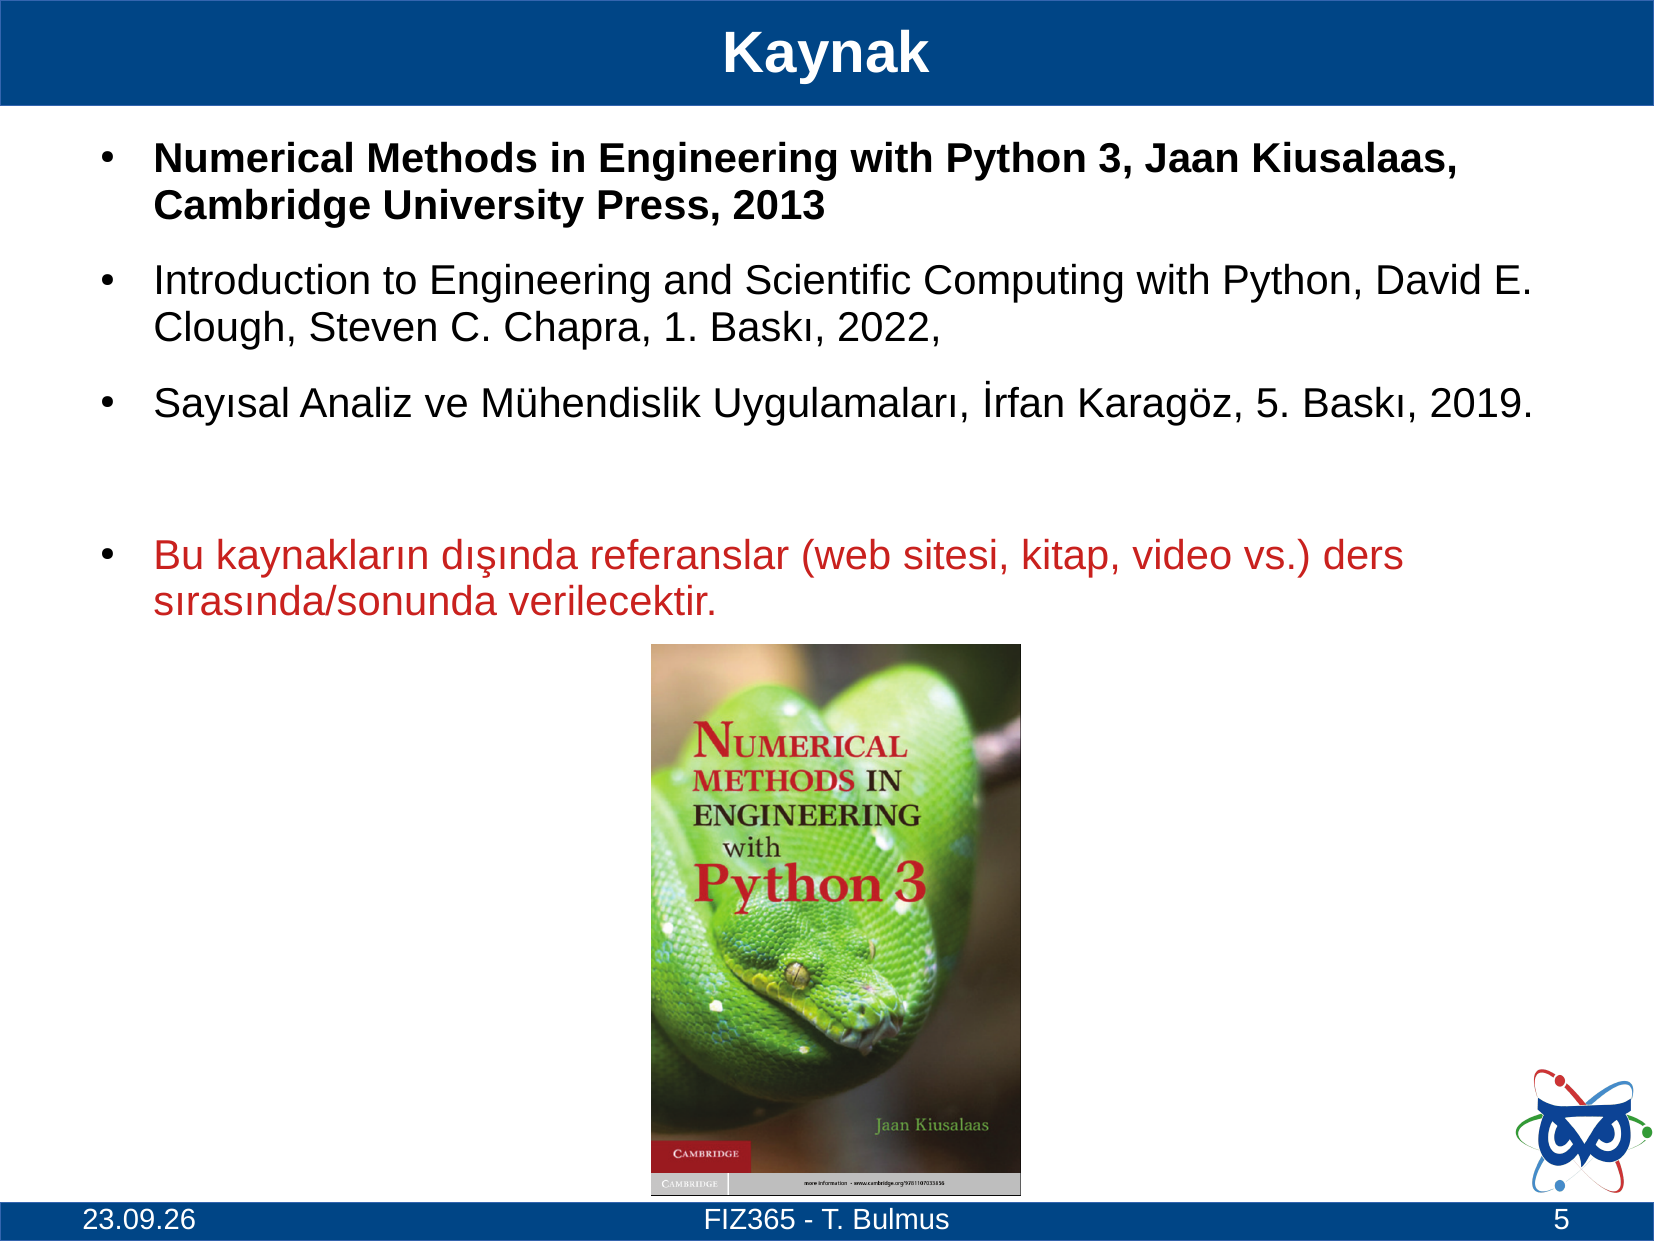

# Kaynak
Numerical Methods in Engineering with Python 3, Jaan Kiusalaas, Cambridge University Press, 2013
Introduction to Engineering and Scientific Computing with Python, David E. Clough, Steven C. Chapra, 1. Baskı, 2022,
Sayısal Analiz ve Mühendislik Uygulamaları, İrfan Karagöz, 5. Baskı, 2019.
Bu kaynakların dışında referanslar (web sitesi, kitap, video vs.) ders sırasında/sonunda verilecektir.
FIZ365 - T. Bulmus
5